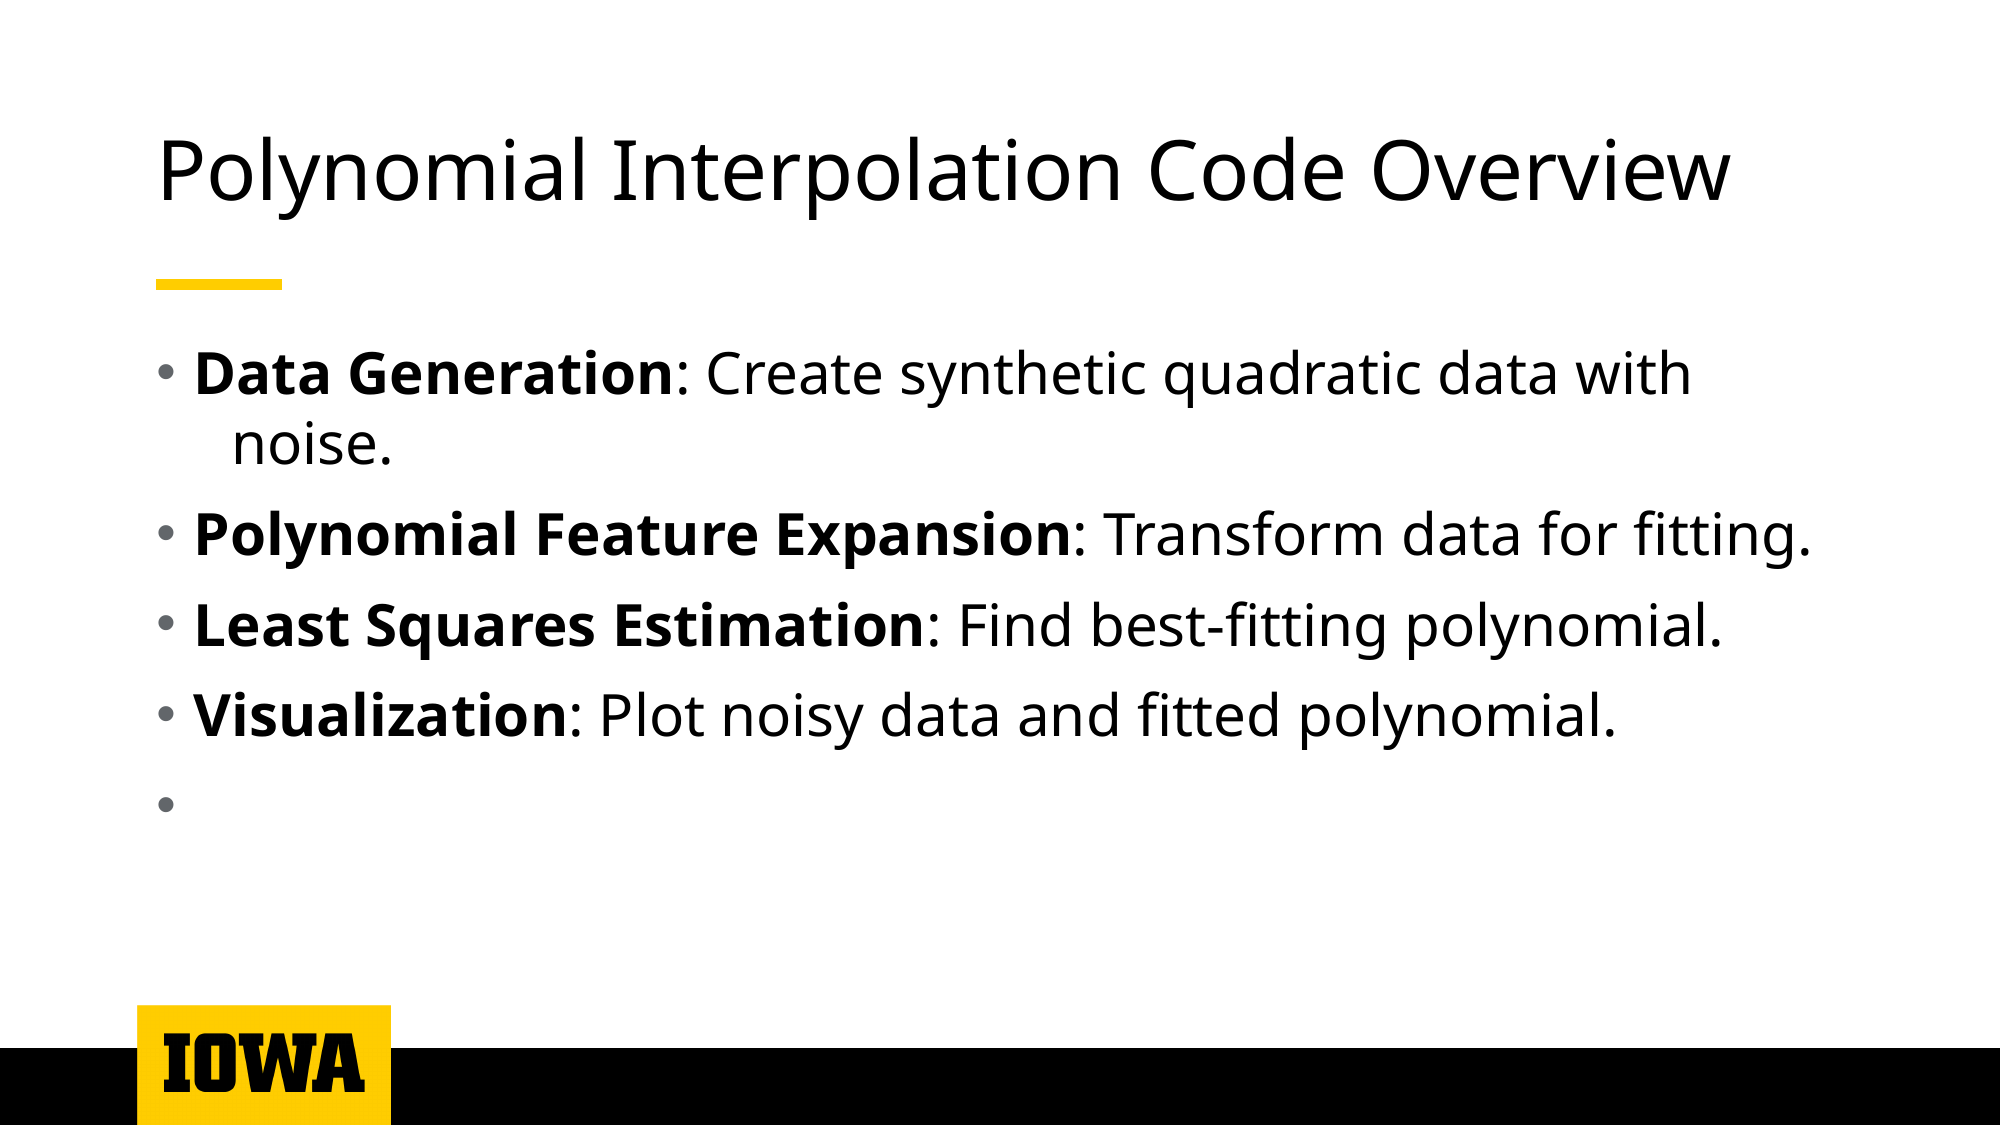

# Polynomial Interpolation Code Overview
Data Generation: Create synthetic quadratic data with noise.
Polynomial Feature Expansion: Transform data for fitting.
Least Squares Estimation: Find best-fitting polynomial.
Visualization: Plot noisy data and fitted polynomial.